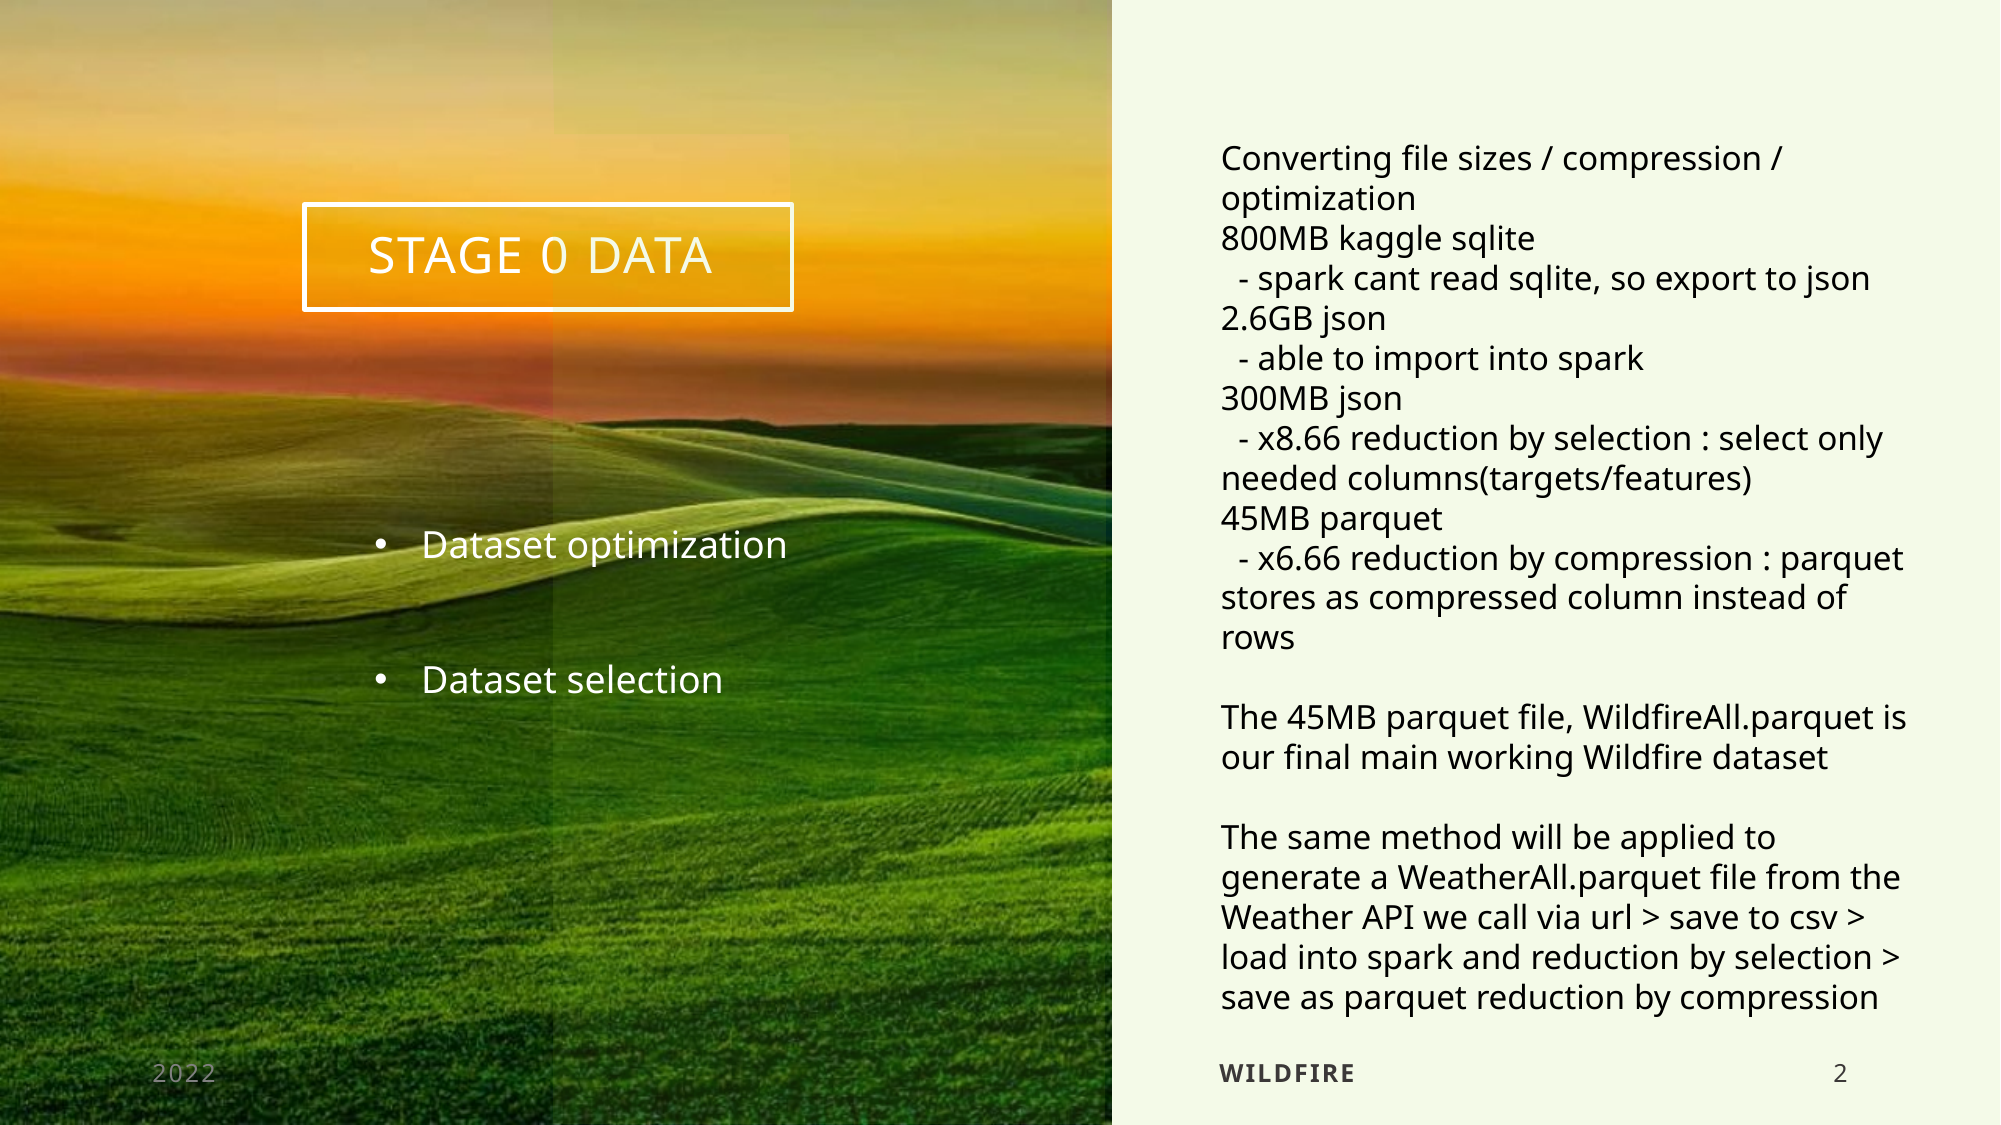

Converting file sizes / compression / optimization
800MB kaggle sqlite
 - spark cant read sqlite, so export to json
2.6GB json
 - able to import into spark
300MB json
 - x8.66 reduction by selection : select only needed columns(targets/features)
45MB parquet
 - x6.66 reduction by compression : parquet stores as compressed column instead of rows
The 45MB parquet file, WildfireAll.parquet is our final main working Wildfire dataset
The same method will be applied to generate a WeatherAll.parquet file from the Weather API we call via url > save to csv > load into spark and reduction by selection > save as parquet reduction by compression
# Stage 0 data
Dataset optimization
Dataset selection
2022
wildfire
2